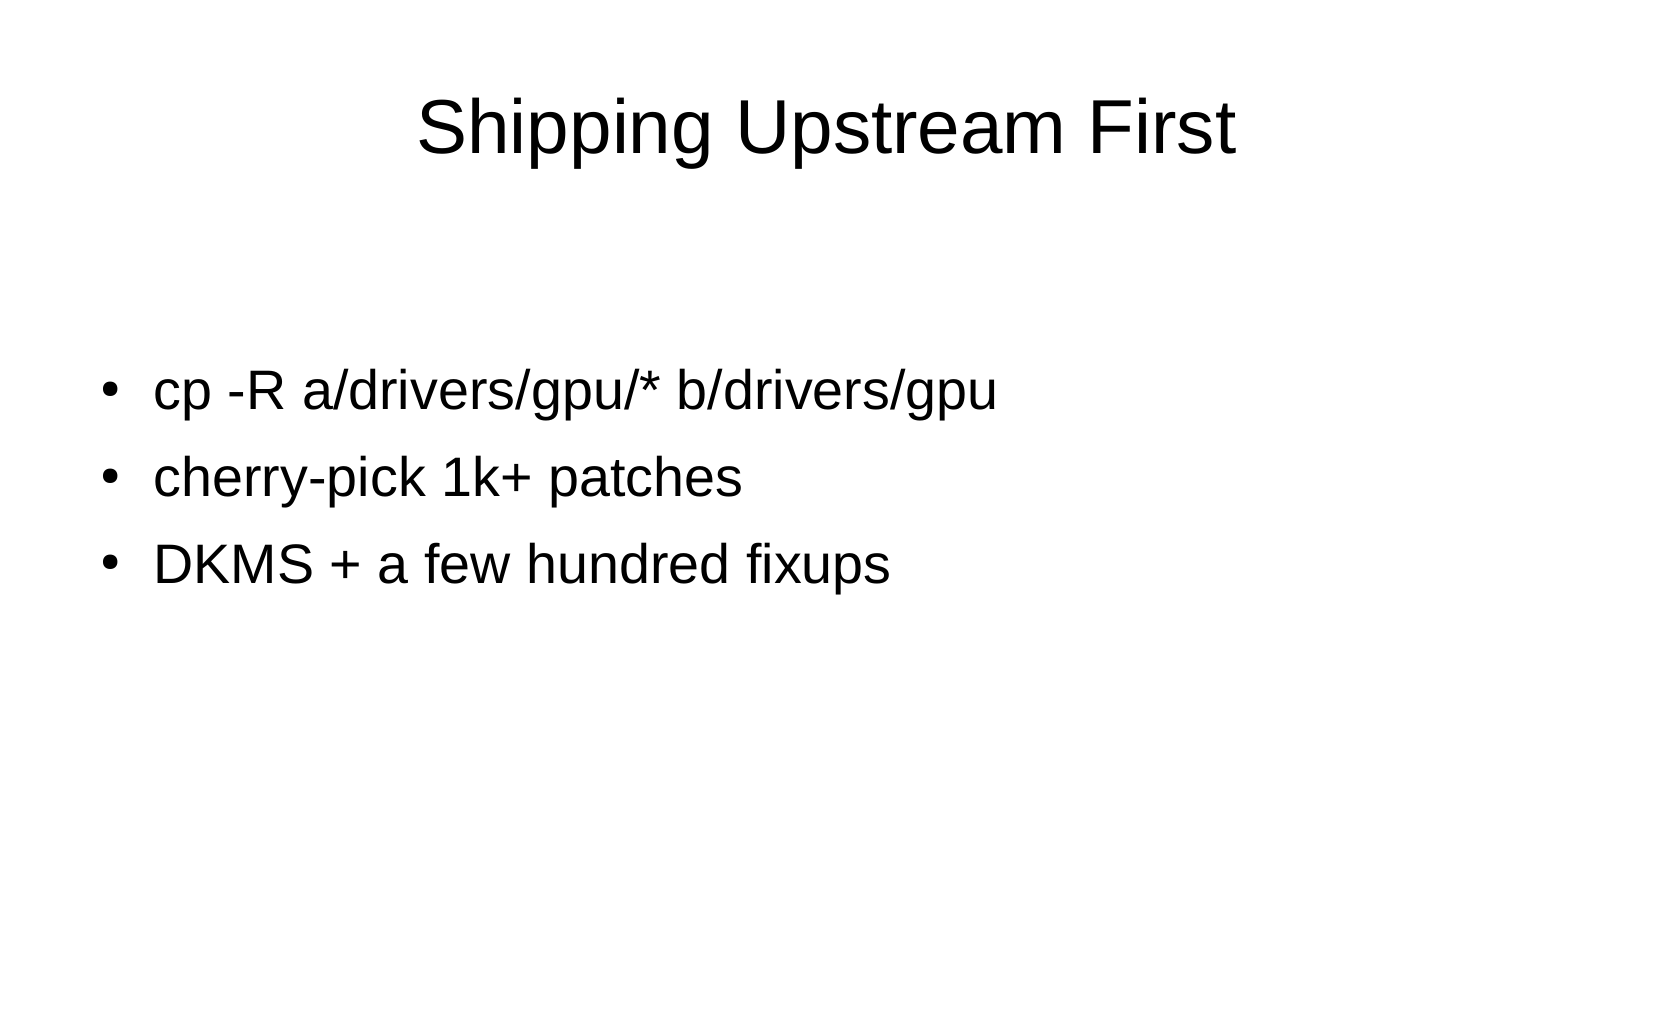

# Shipping Upstream First
cp -R a/drivers/gpu/* b/drivers/gpu
cherry-pick 1k+ patches
DKMS + a few hundred fixups